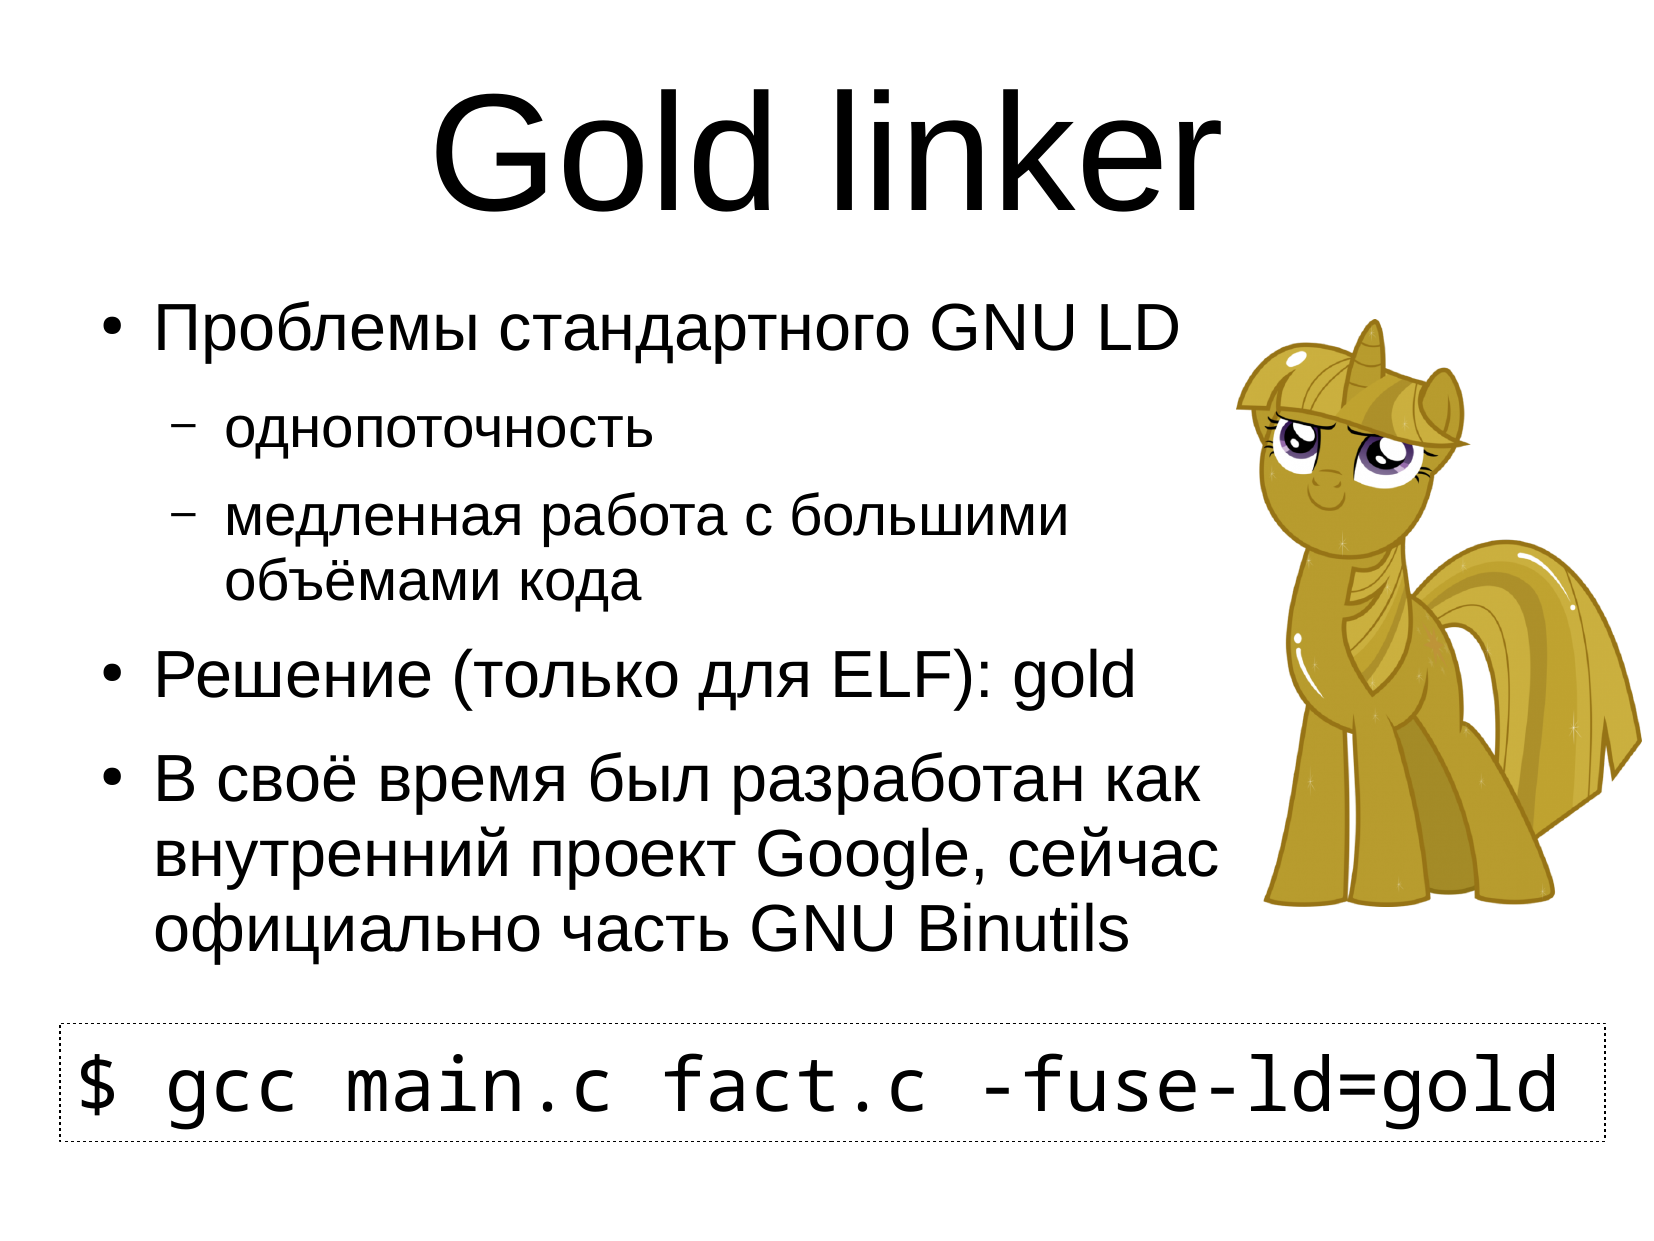

# Gold linker
Проблемы стандартного GNU LD
однопоточность
медленная работа с большими объёмами кода
Решение (только для ELF): gold
В своё время был разработан как внутренний проект Google, сейчас официально часть GNU Binutils
$ gcc main.c fact.c -fuse-ld=gold